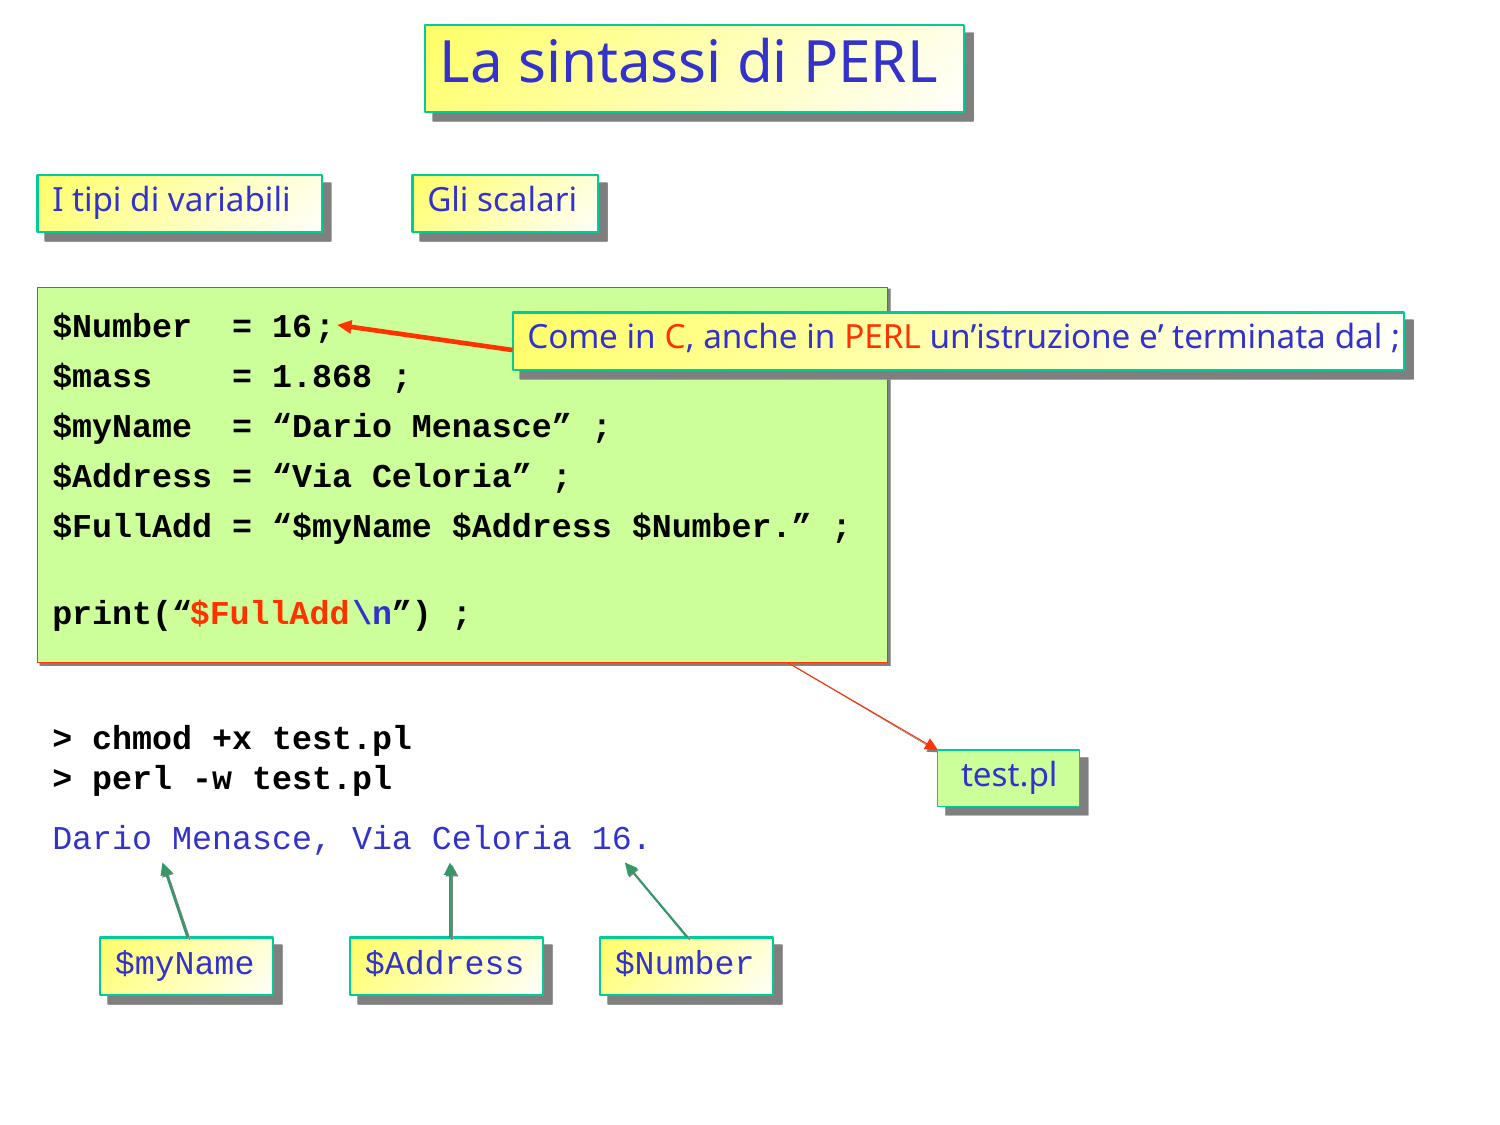

La sintassi di PERL
I tipi di variabili
Gli scalari
 test.pl
$Number = 16
;
Come in C, anche in PERL un’istruzione e’ terminata dal ;
$mass = 1.868 ;
$myName = “Dario Menasce” ;
$Address = “Via Celoria” ;
$FullAdd = “$myName $Address $Number.” ;
print(“ ”) ;
$FullAdd
\n
> chmod +x test.pl
> perl -w test.pl
Dario Menasce, Via Celoria 16.
$myName
$Address
$Number